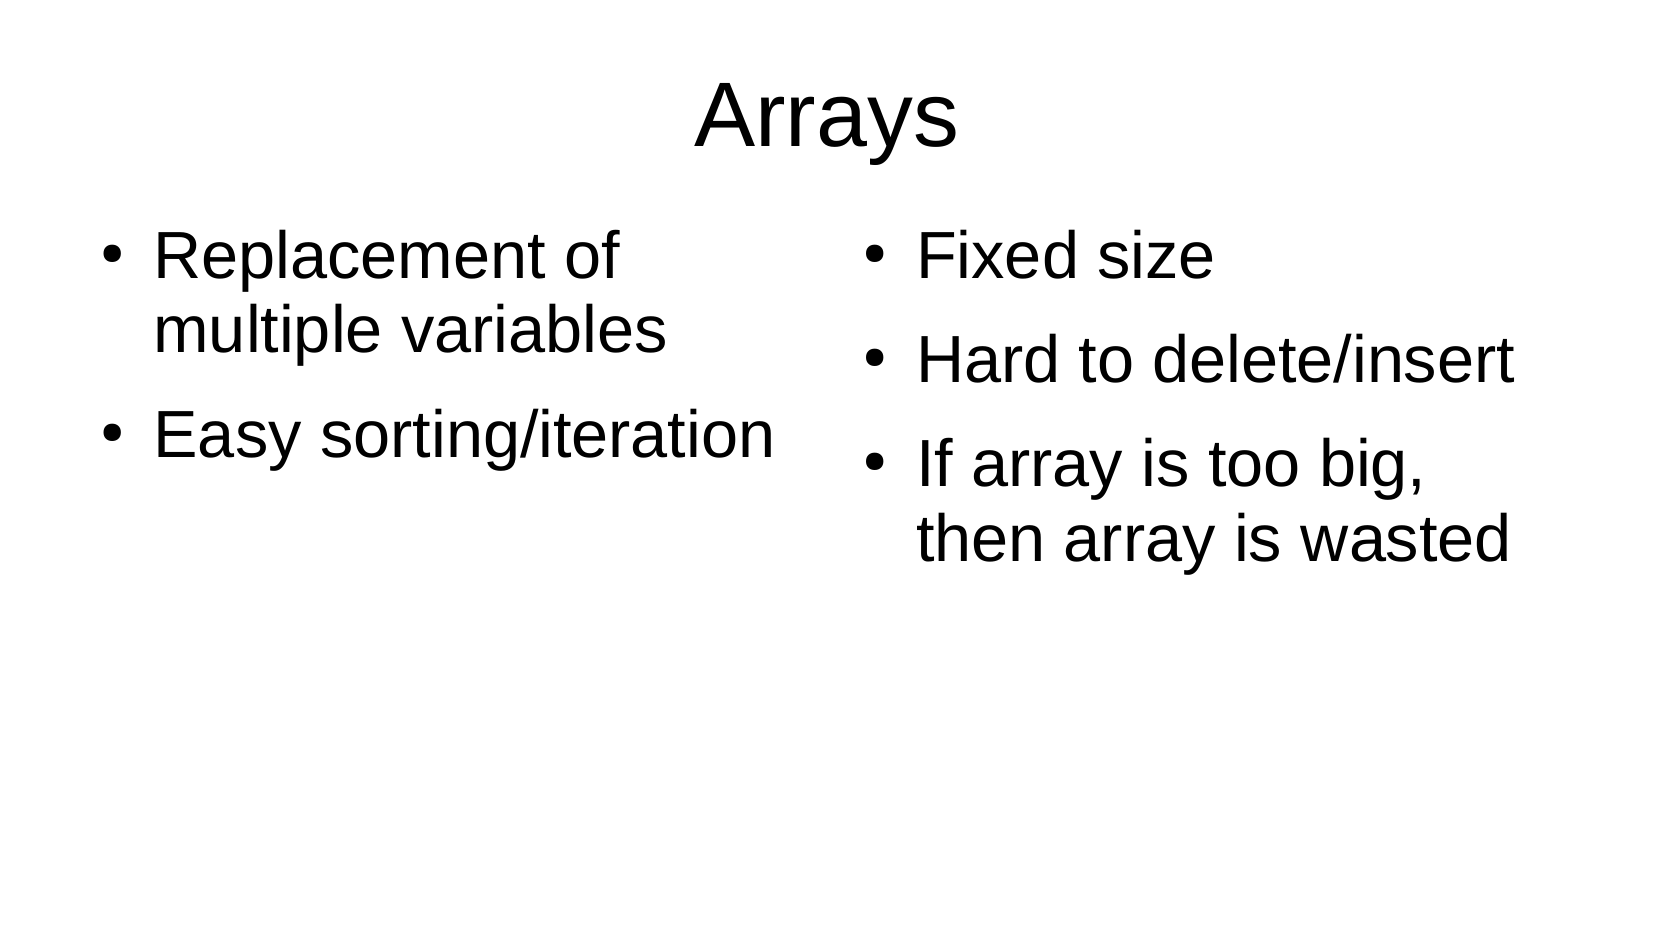

# Arrays
Replacement of multiple variables
Easy sorting/iteration
Fixed size
Hard to delete/insert
If array is too big, then array is wasted